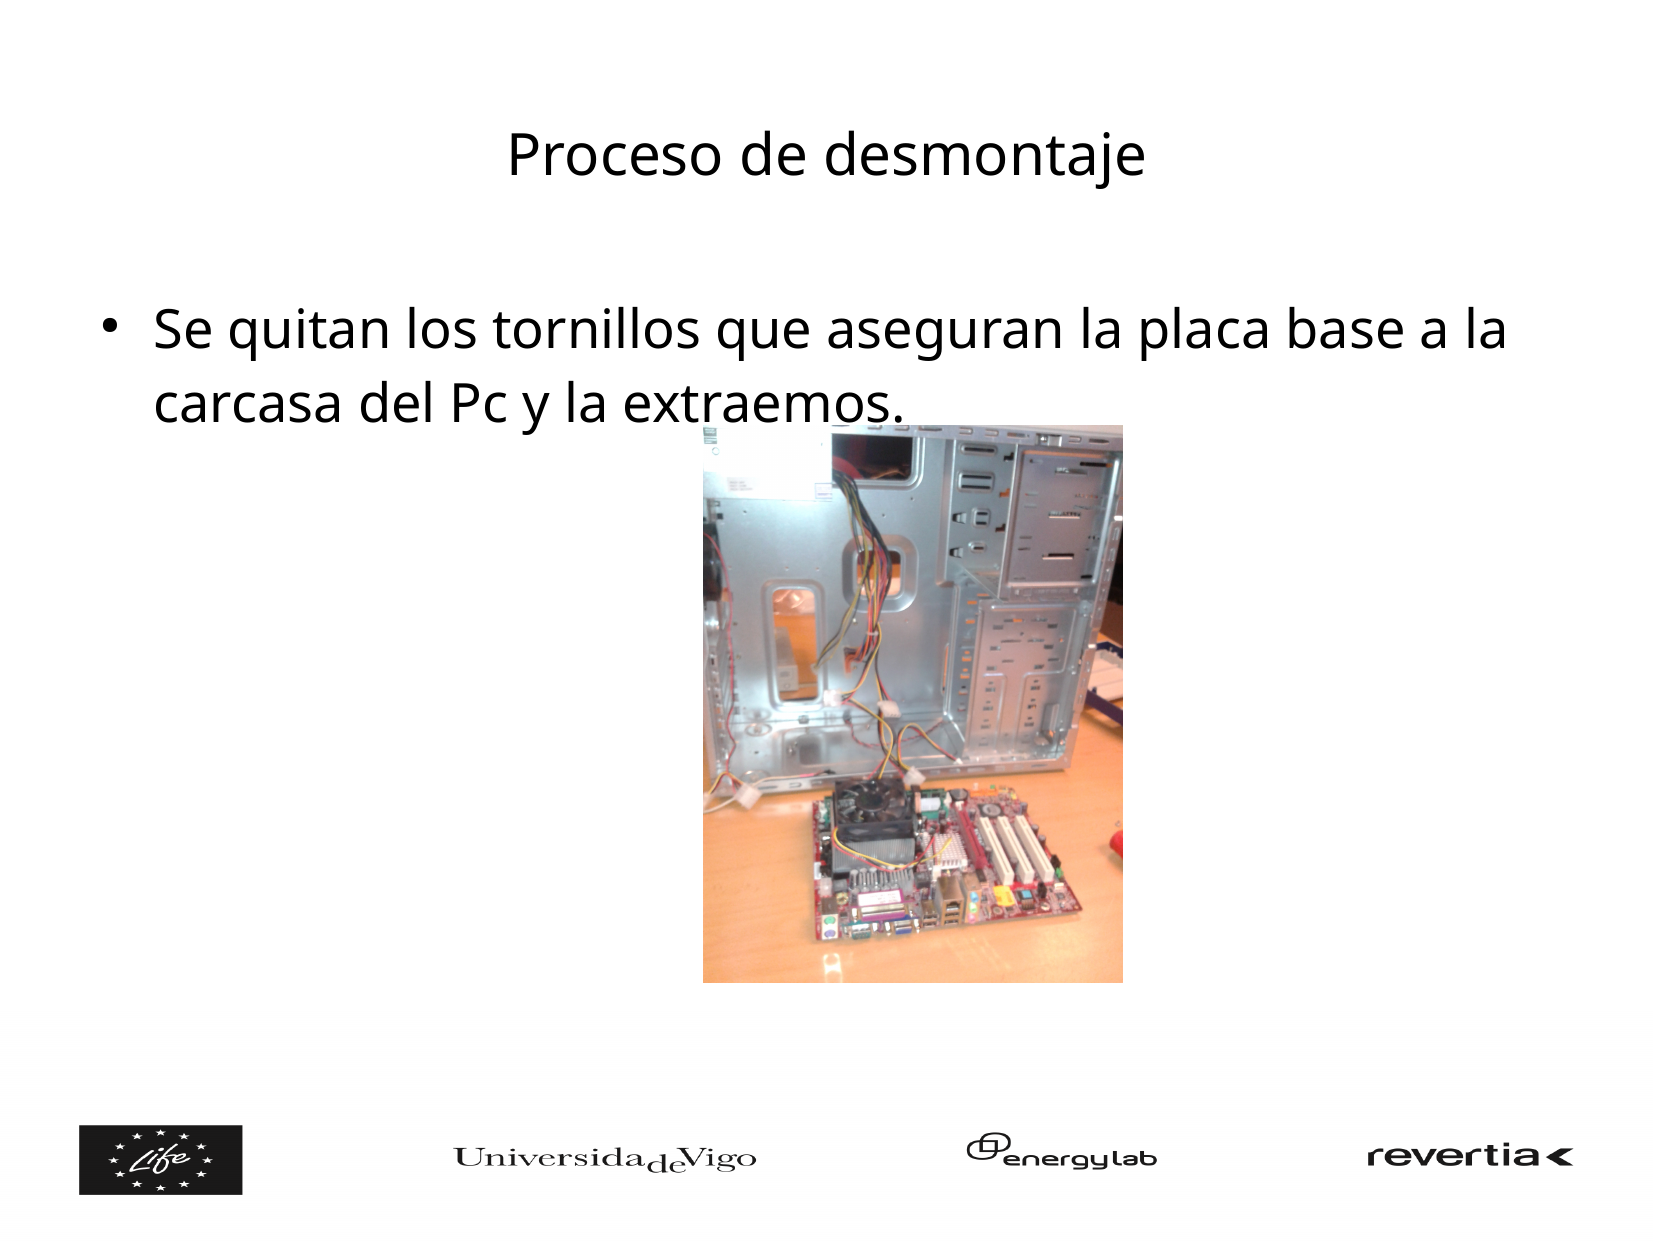

# Proceso de desmontaje
Se quitan los tornillos que aseguran la placa base a la carcasa del Pc y la extraemos.